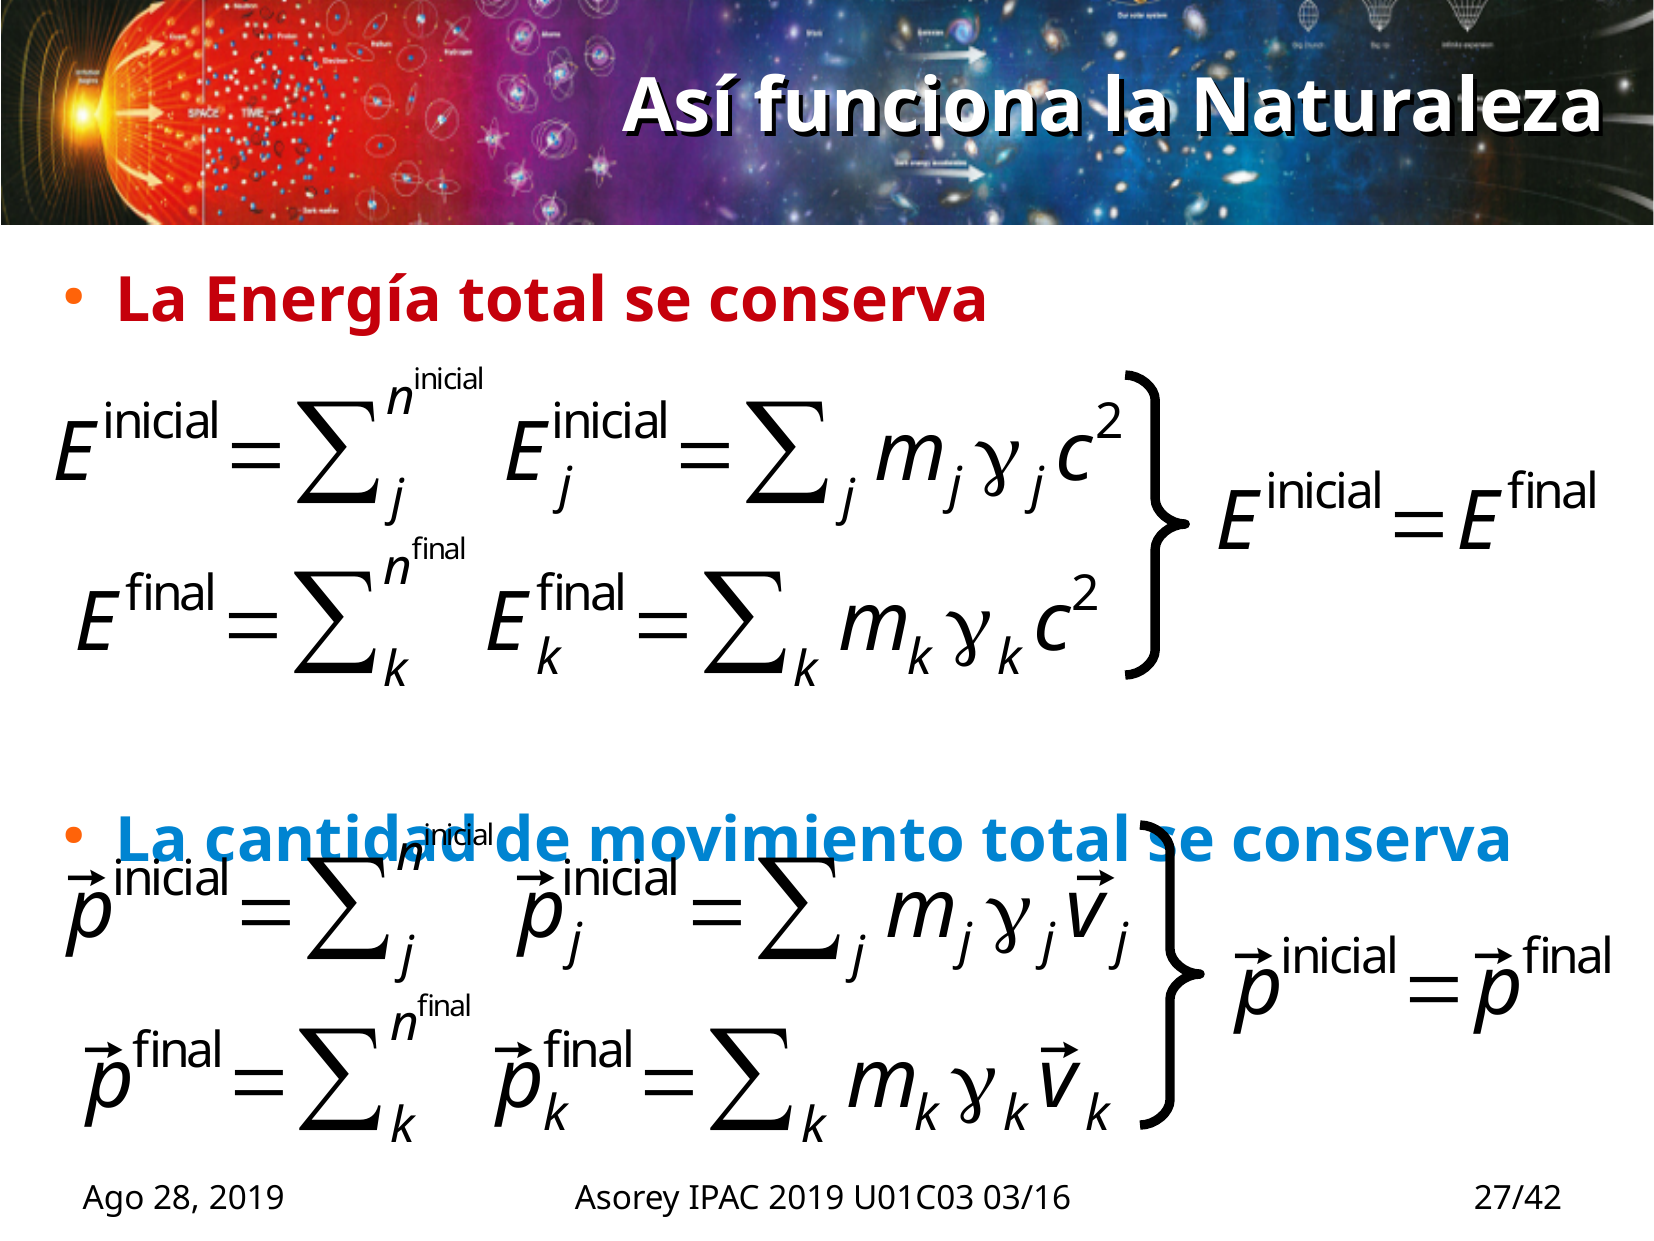

# Así funciona la Naturaleza
La Energía total se conserva
La cantidad de movimiento total se conserva
Ago 28, 2019
Asorey IPAC 2019 U01C03 03/16
27